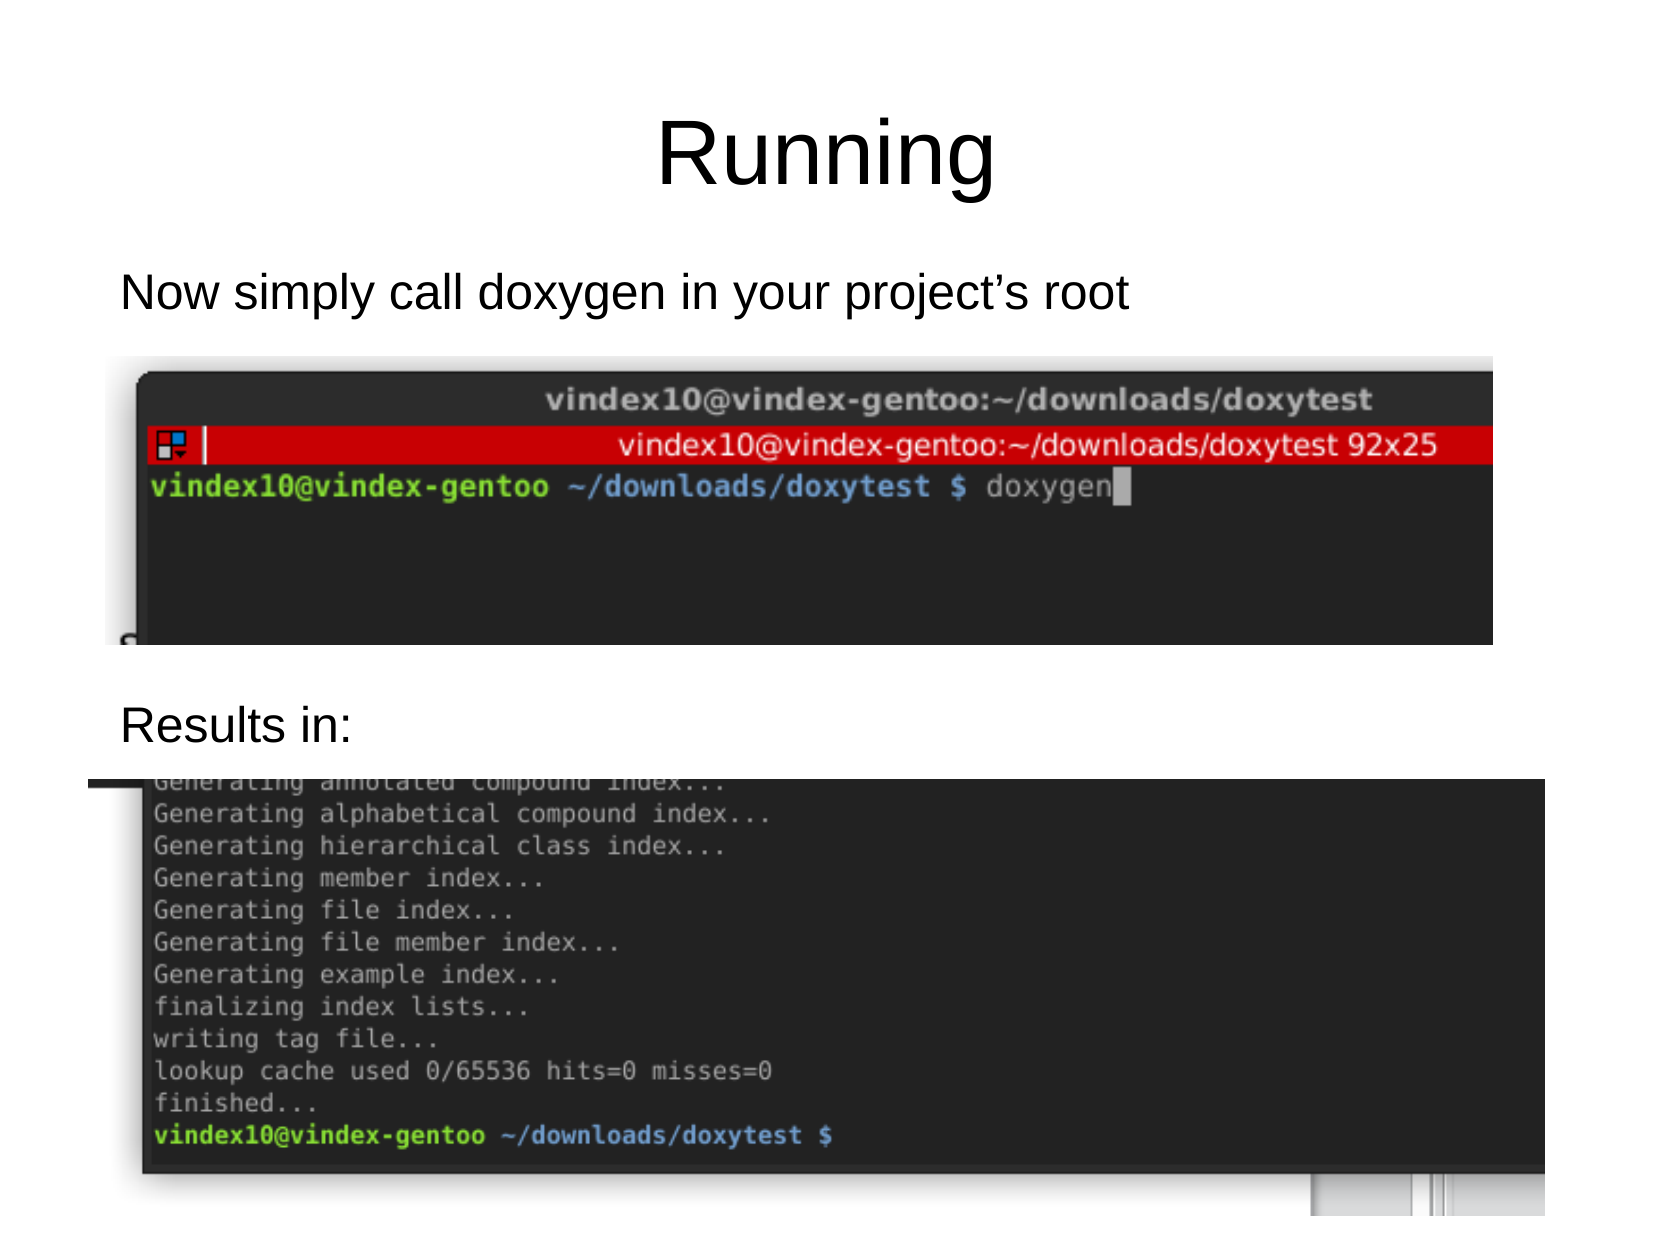

# Running
Now simply call doxygen in your project’s root
Results in: